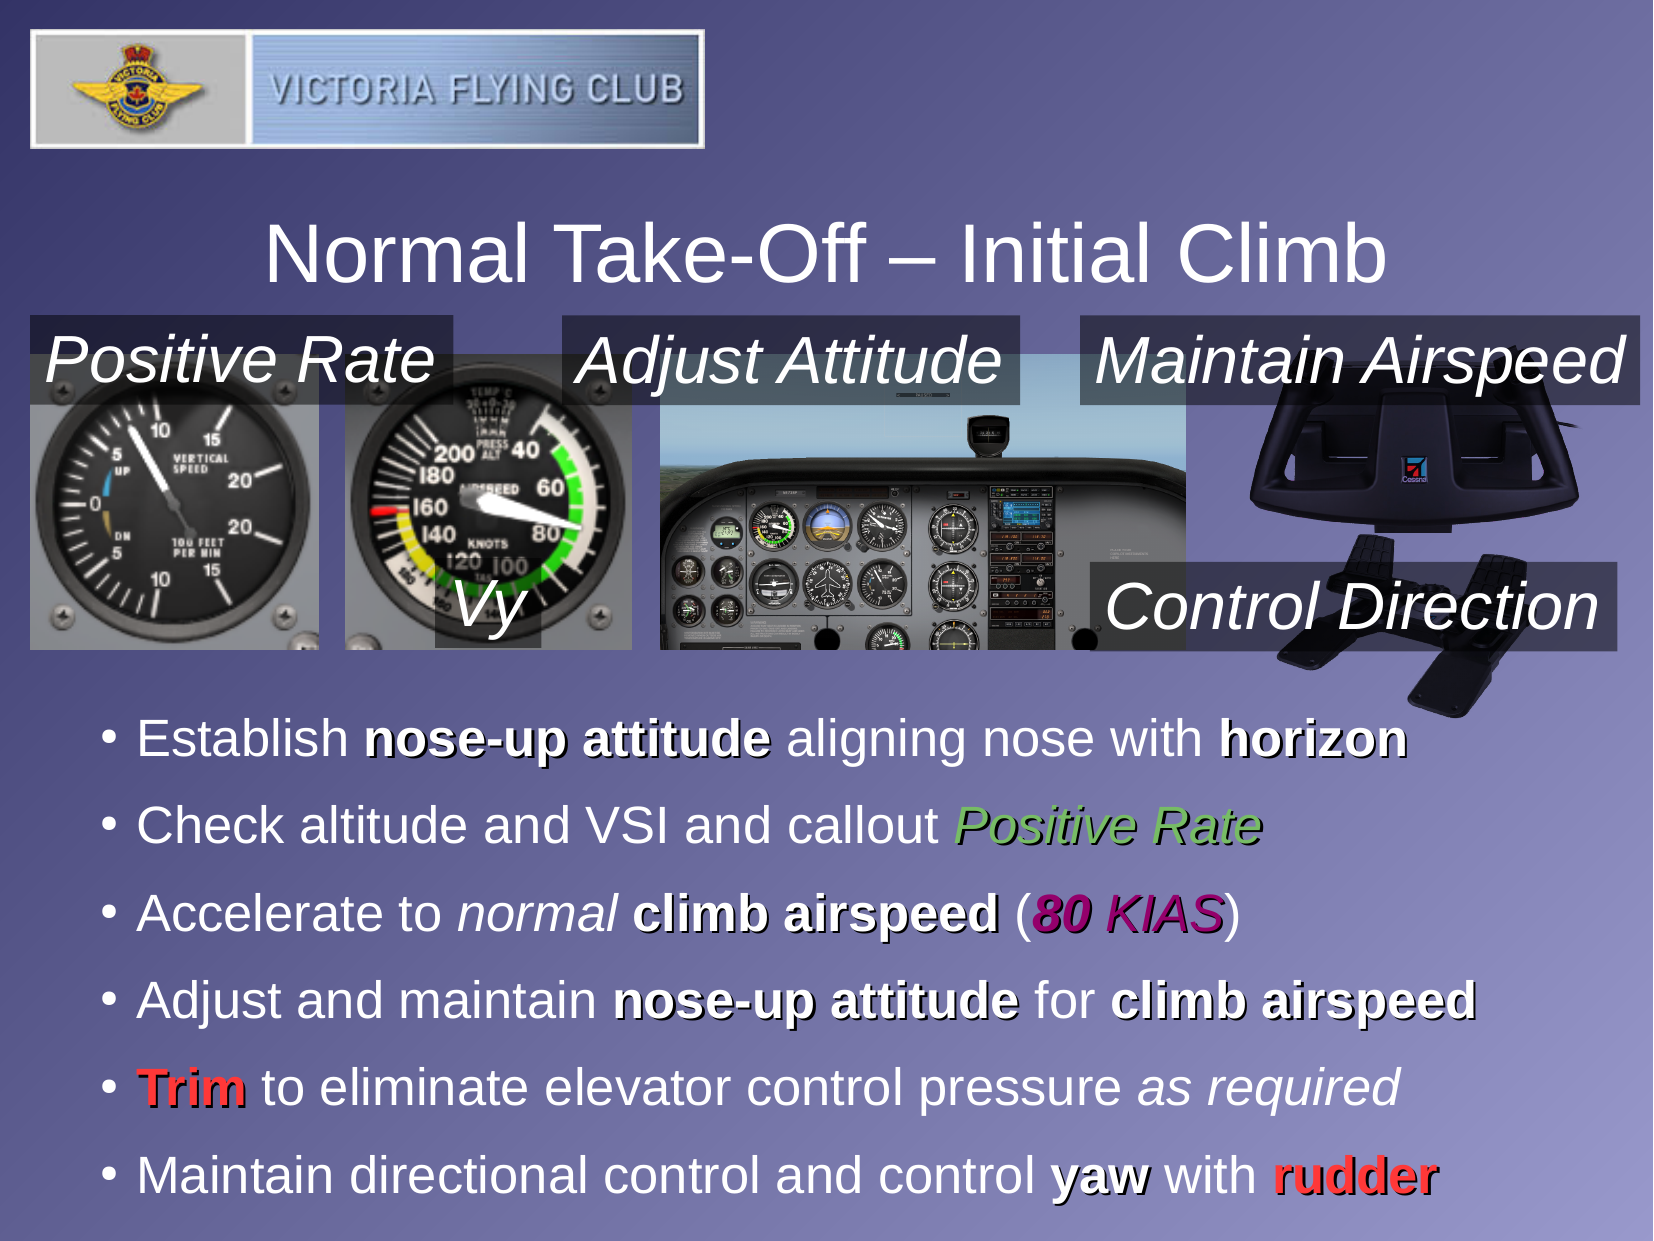

# Normal Take-Off – Initial Climb
Positive Rate
Adjust Attitude
Maintain Airspeed
Vy
Control Direction
Establish nose-up attitude aligning nose with horizon
Check altitude and VSI and callout Positive Rate
Accelerate to normal climb airspeed (80 KIAS)
Adjust and maintain nose-up attitude for climb airspeed
Trim to eliminate elevator control pressure as required
Maintain directional control and control yaw with rudder